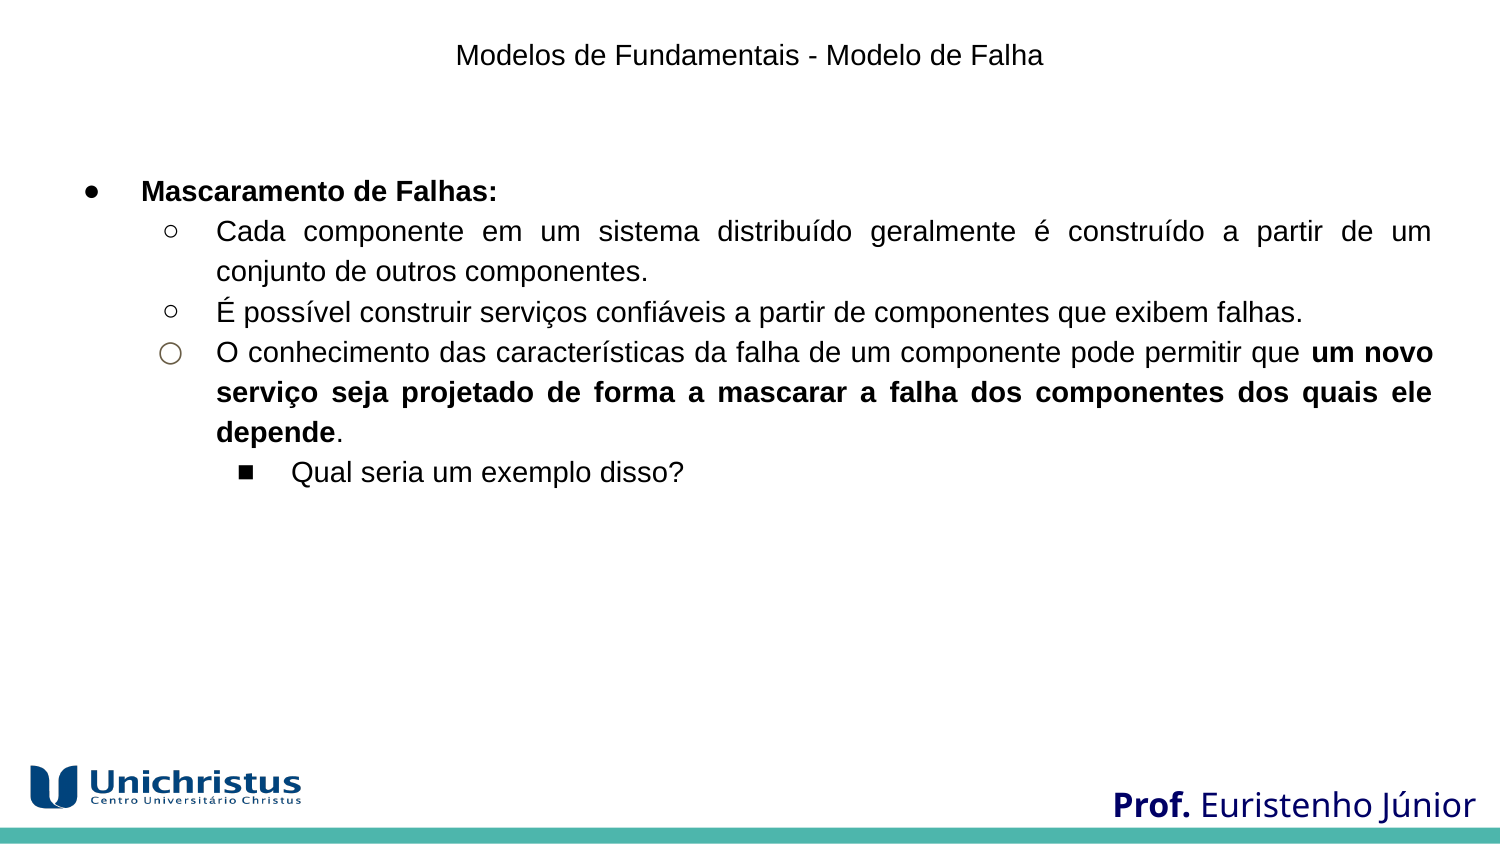

# Modelos de Fundamentais - Modelo de Falha
Mascaramento de Falhas:
Cada componente em um sistema distribuído geralmente é construído a partir de um conjunto de outros componentes.
É possível construir serviços confiáveis a partir de componentes que exibem falhas.
O conhecimento das características da falha de um componente pode permitir que um novo serviço seja projetado de forma a mascarar a falha dos componentes dos quais ele depende.
Qual seria um exemplo disso?
Prof. Euristenho Júnior